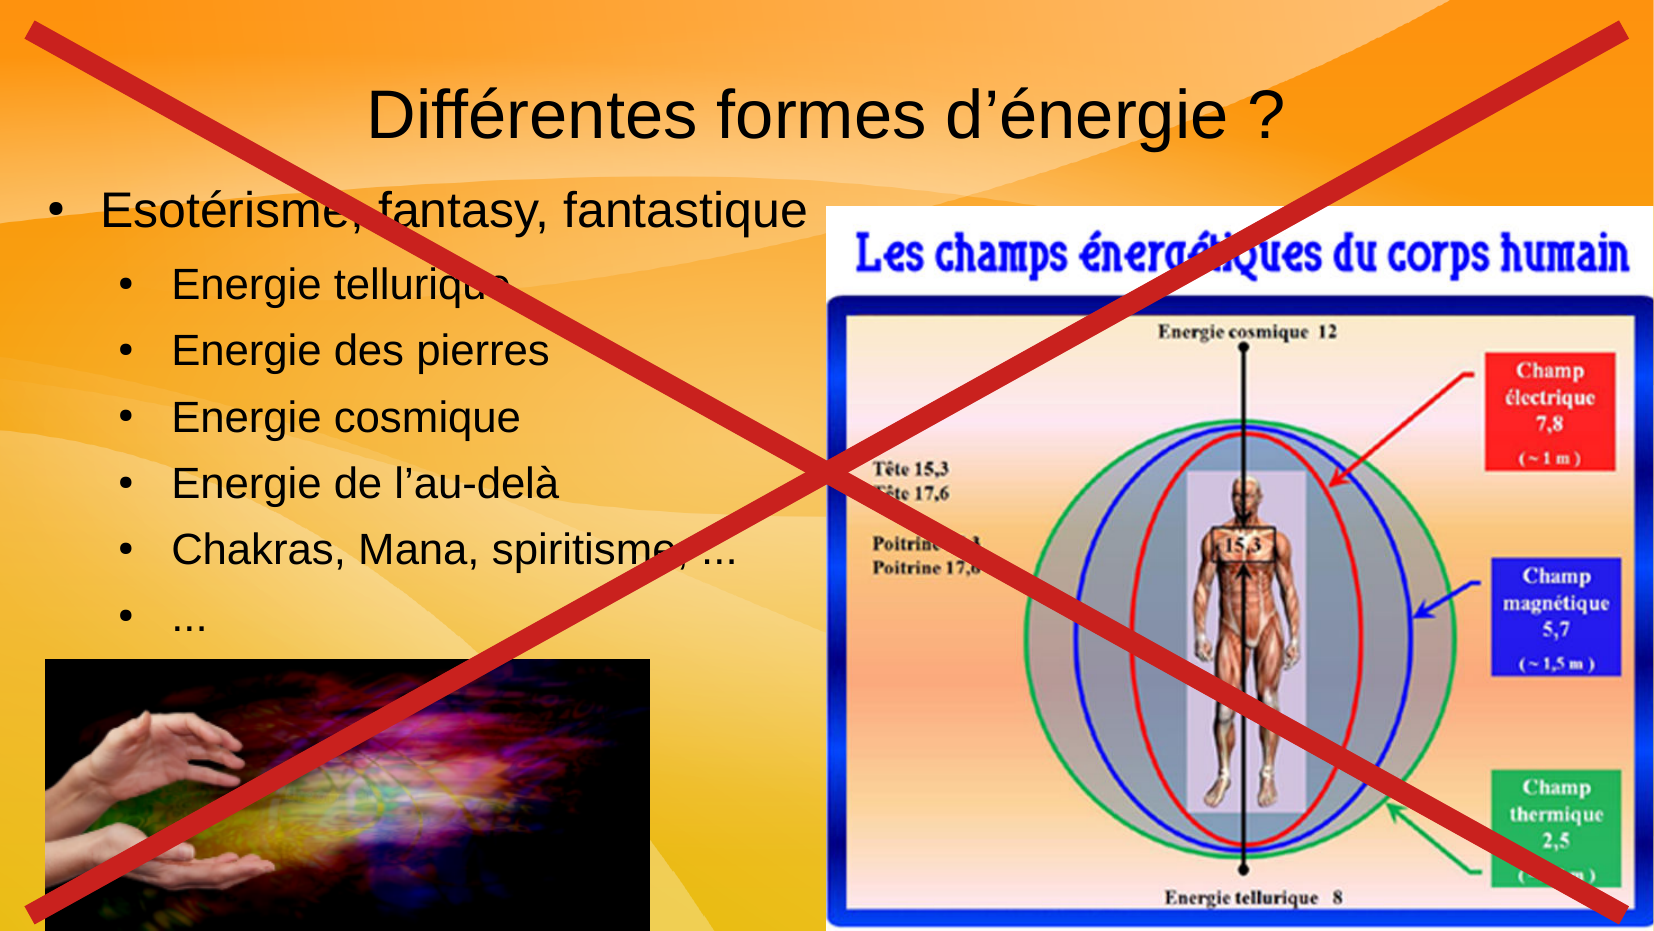

# Différentes formes d’énergie ?
Esotérisme, fantasy, fantastique
Energie tellurique
Energie des pierres
Energie cosmique
Energie de l’au-delà
Chakras, Mana, spiritisme, ...
...